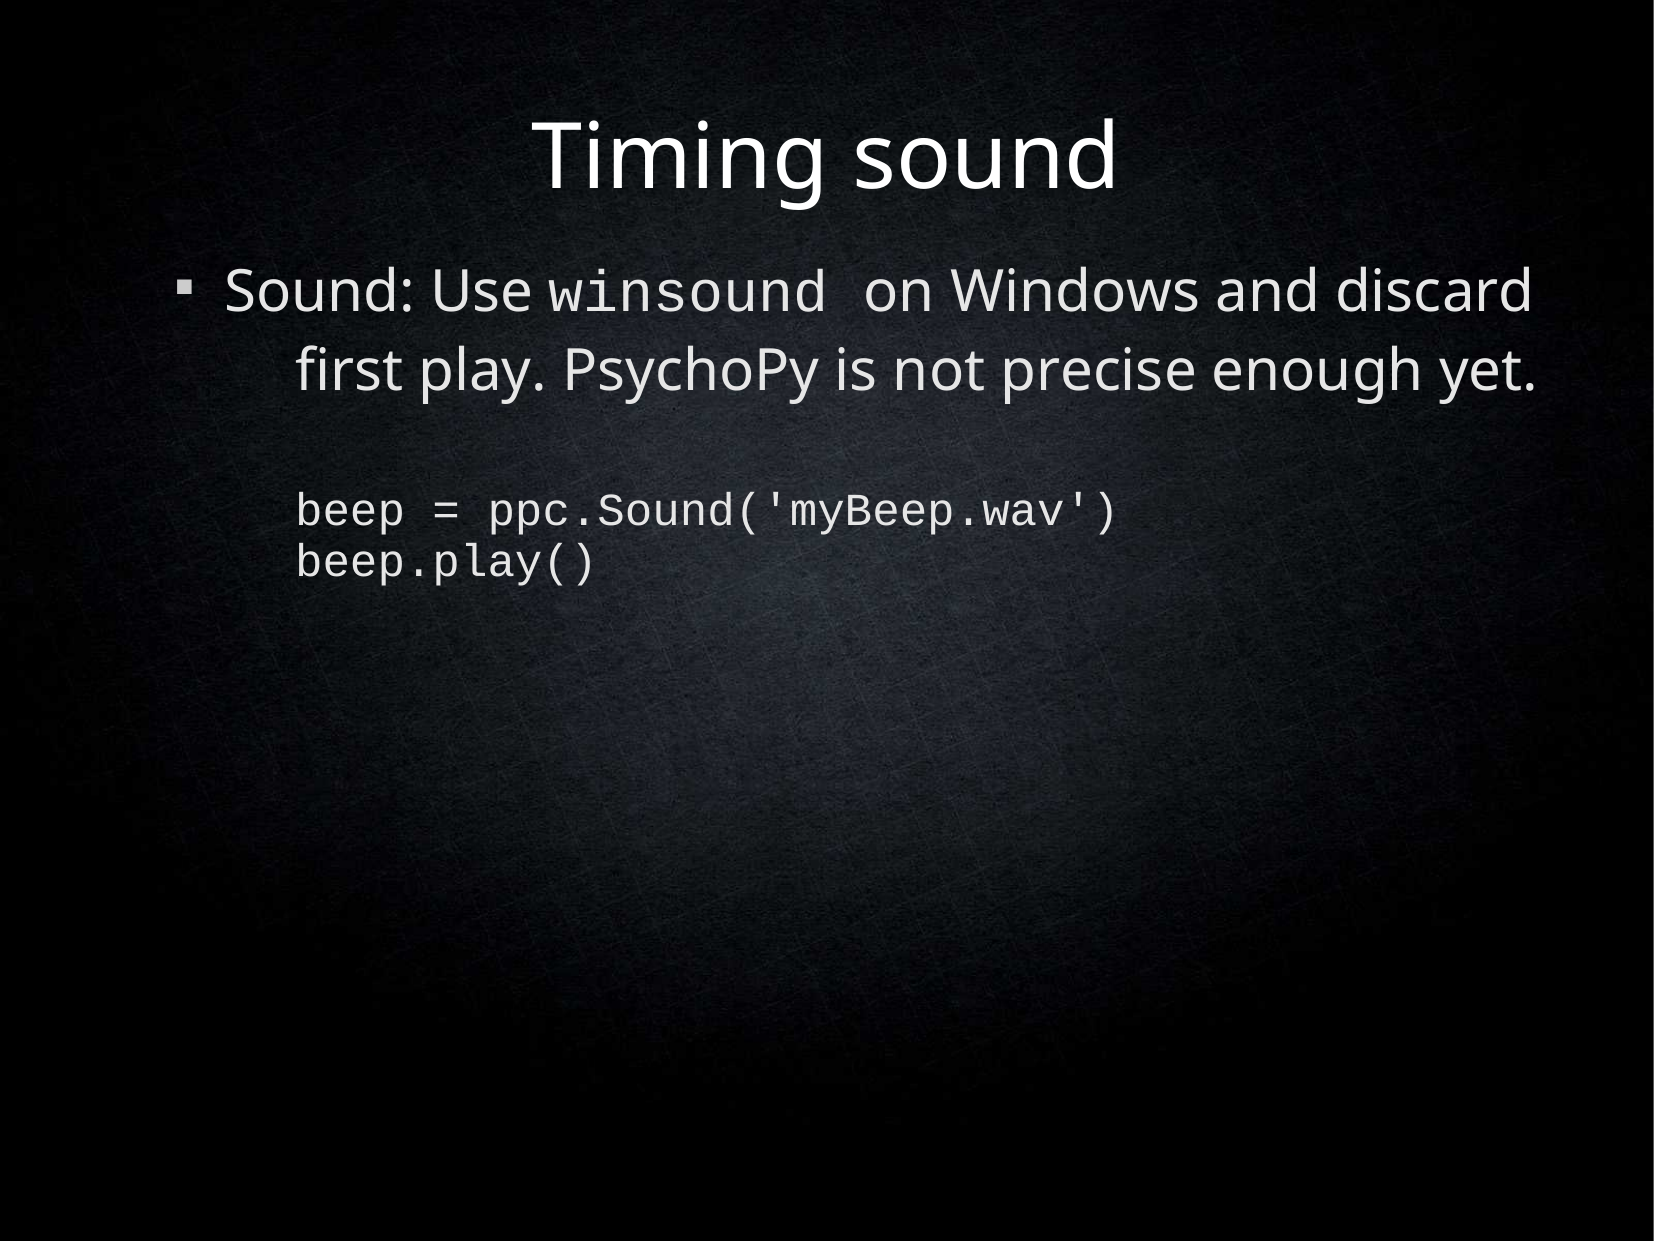

# Timing sound
Sound: Use winsound on Windows and discard first play. PsychoPy is not precise enough yet.
beep = ppc.Sound('myBeep.wav')
beep.play()